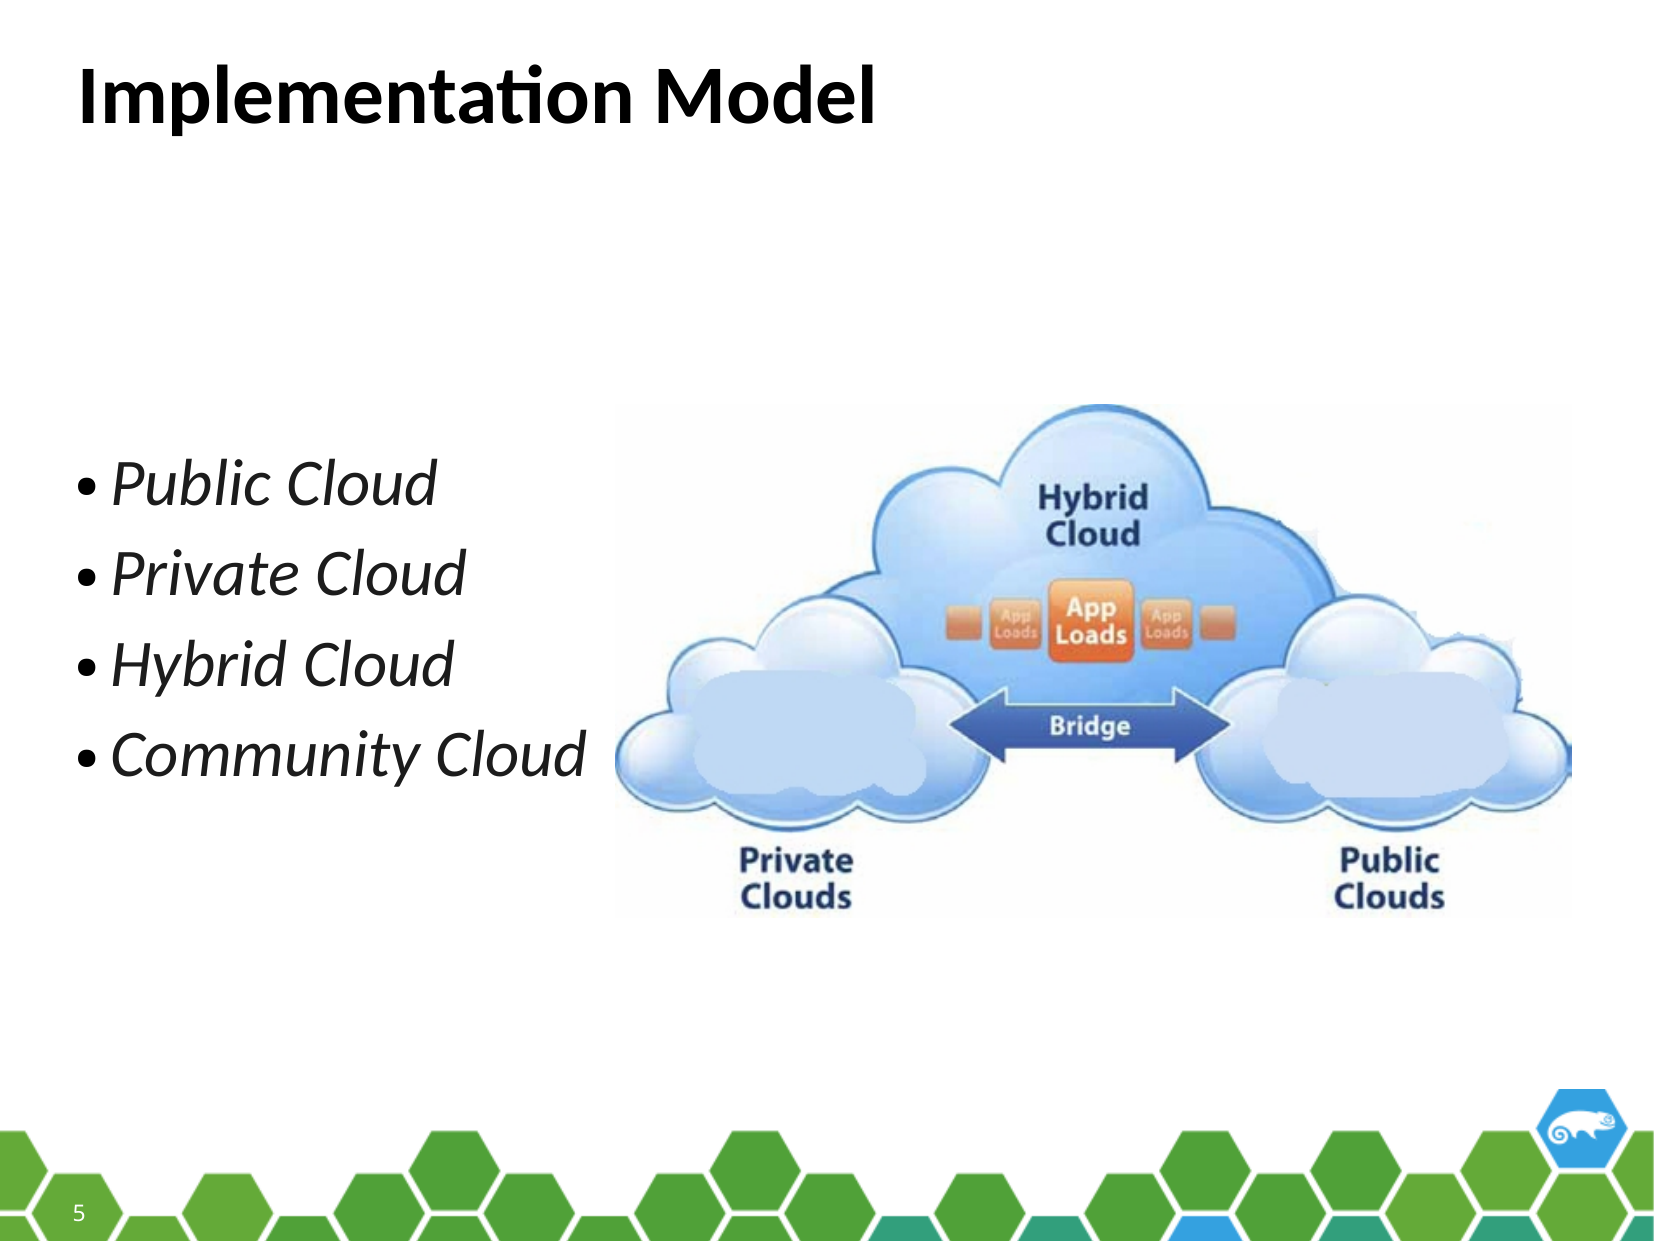

# Implementation Model
Public Cloud
Private Cloud
Hybrid Cloud
Community Cloud